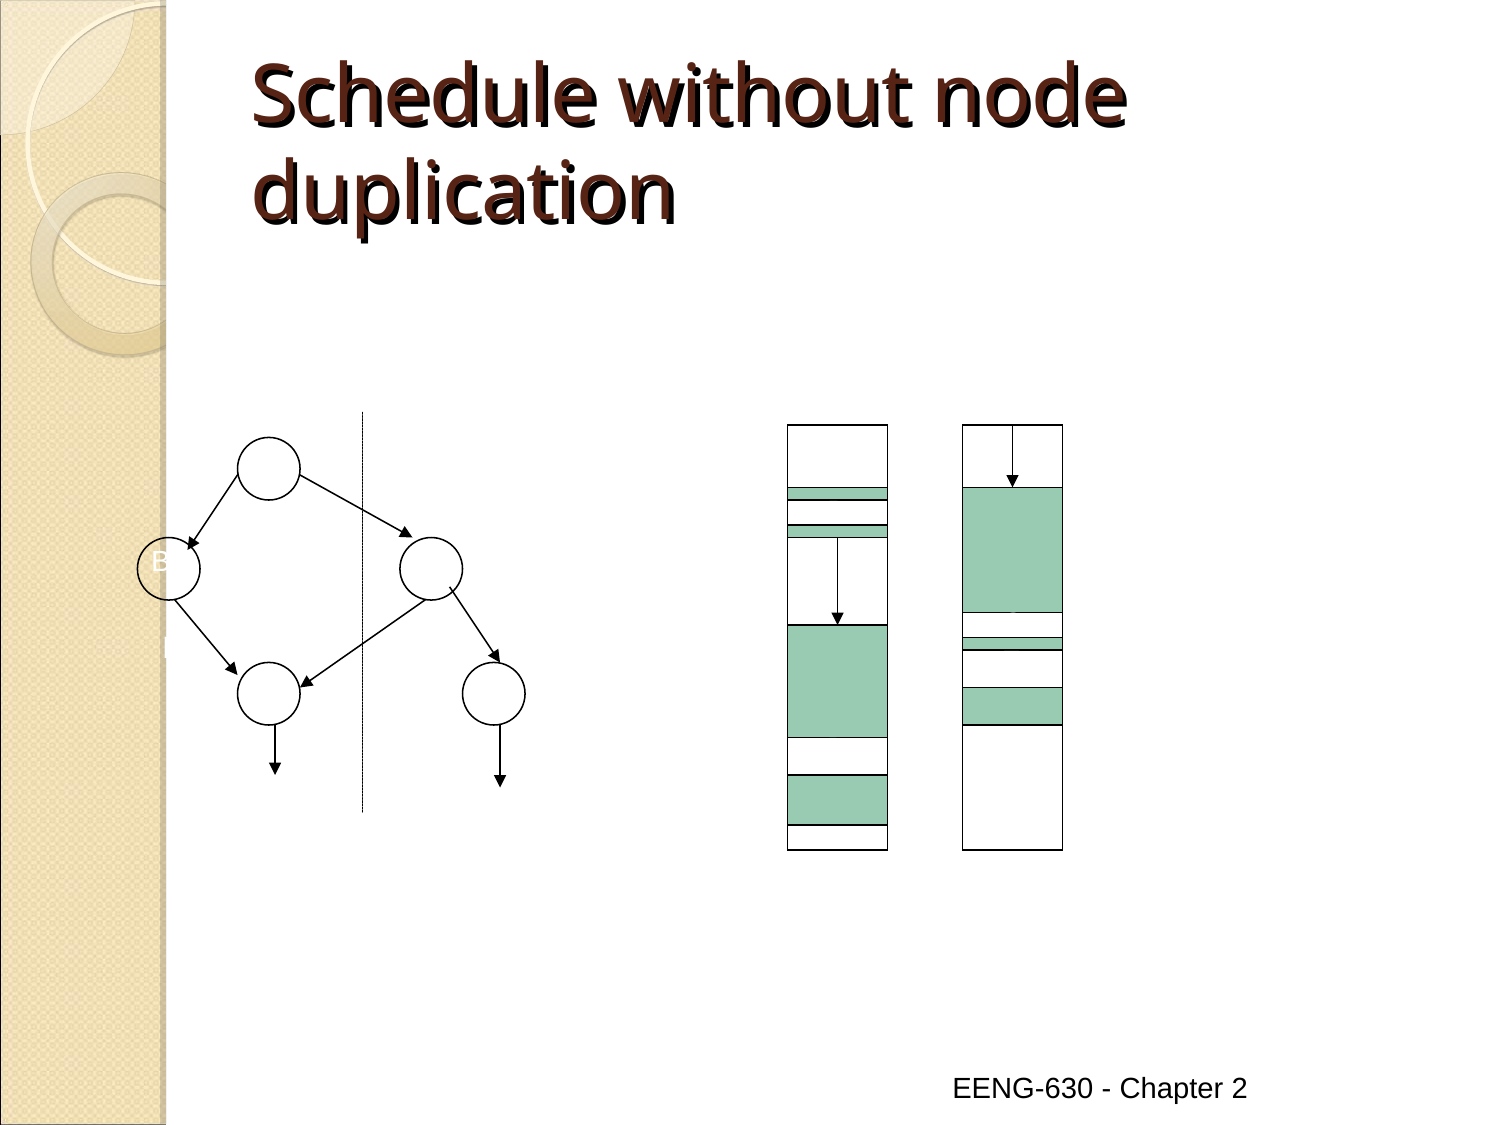

# Schedule without node duplication
P1
P2
P1
P2
A,4
A
I
4
4
a,1
a,8
B
6
B,1
C,1
I
c,1
12
13
C
c,8
14
b,1
E
16
D,2
E,2
21
20
D
23
d,4
e,4
27
EENG-630 - Chapter 2